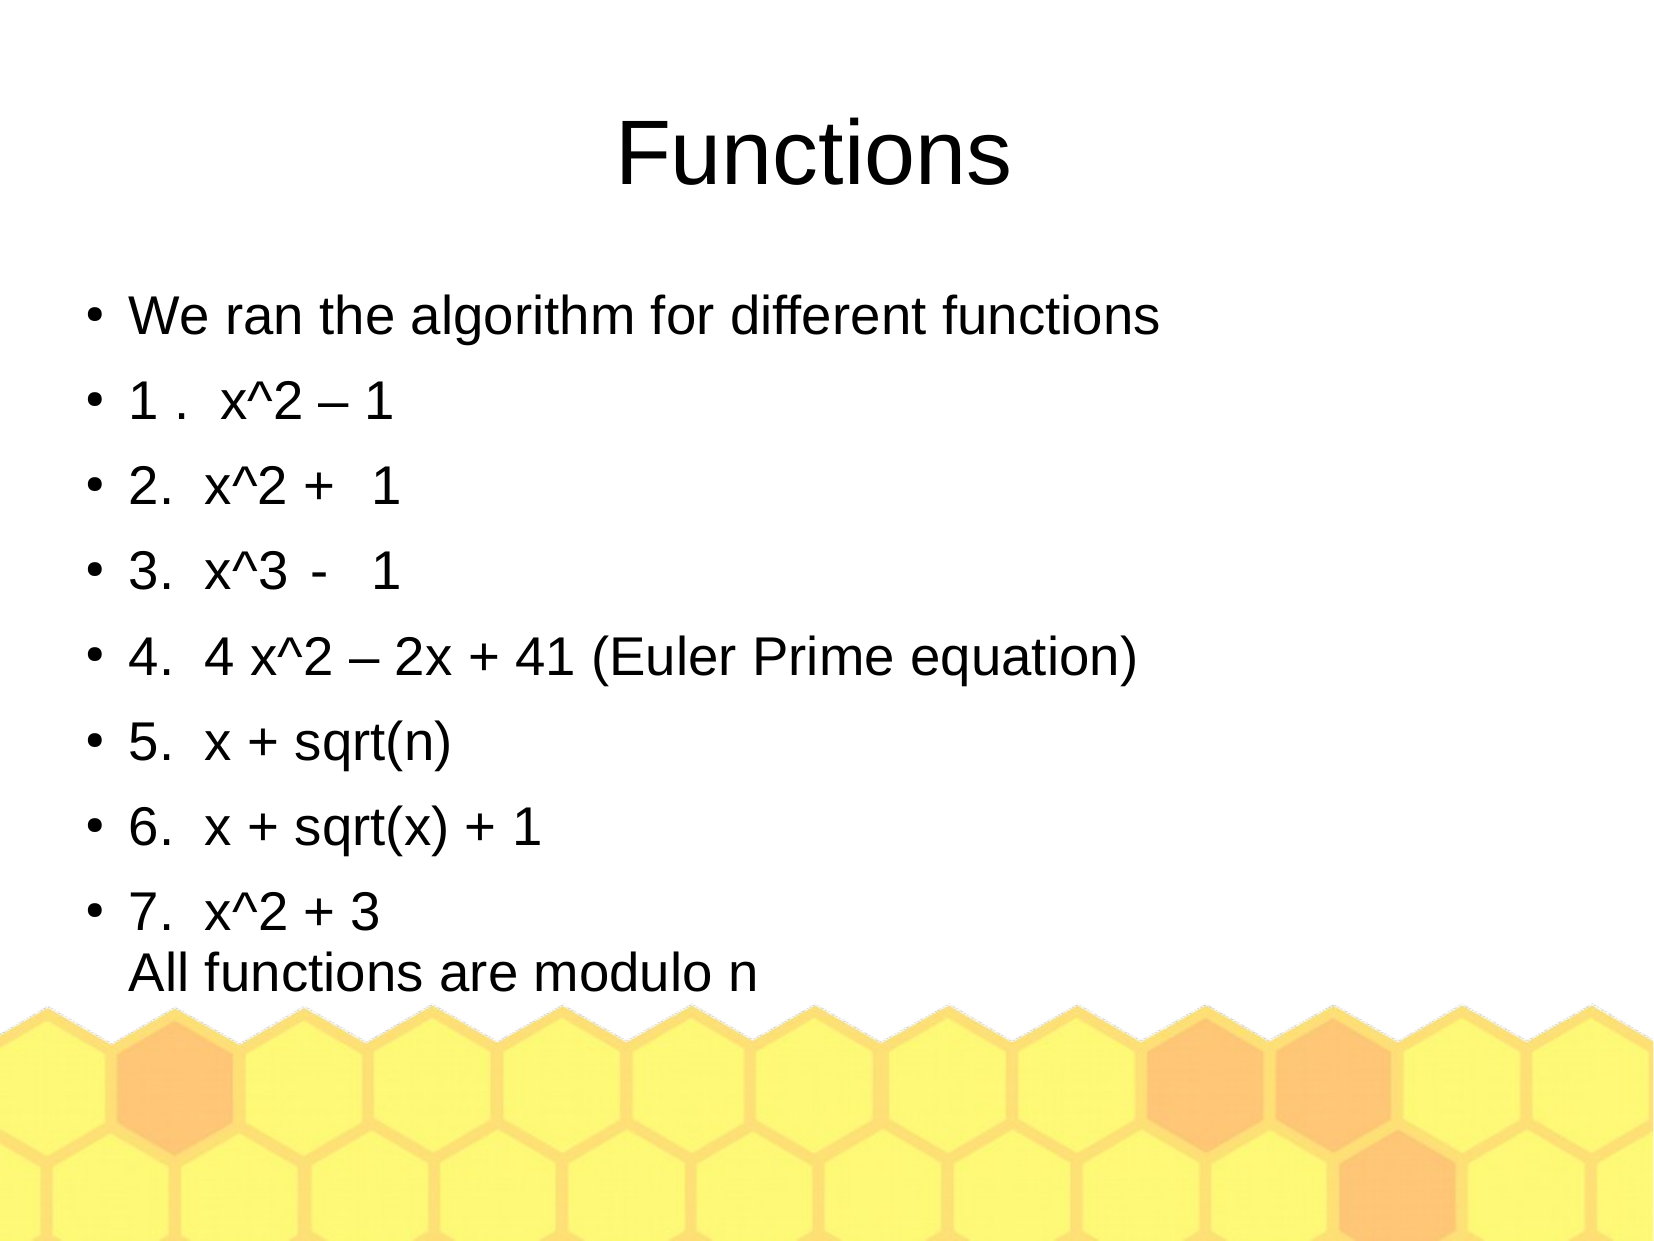

# Functions
We ran the algorithm for different functions
1 . x^2 – 1
2.	 x^2 +	1
3. x^3 	-	1
4. 4 x^2 – 2x + 41 (Euler Prime equation)
5. x + sqrt(n)
6. x + sqrt(x) + 1
7. x^2 + 3
All functions are modulo n